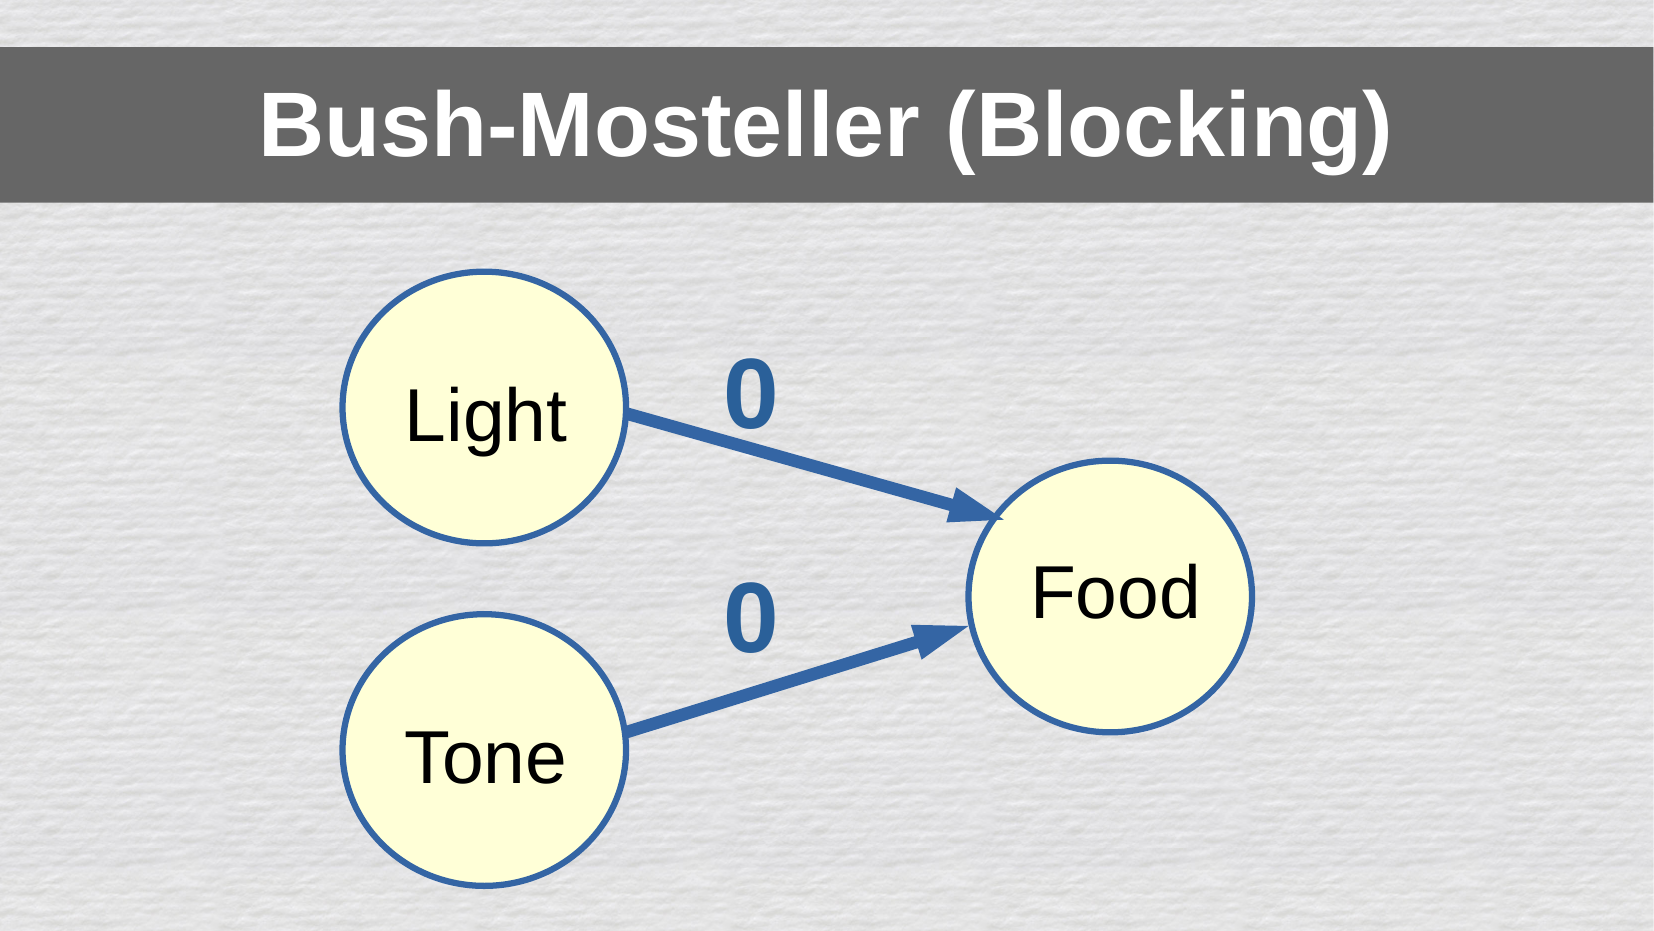

# Bush-Mosteller (Blocking)
0
Light
Food
0
Tone